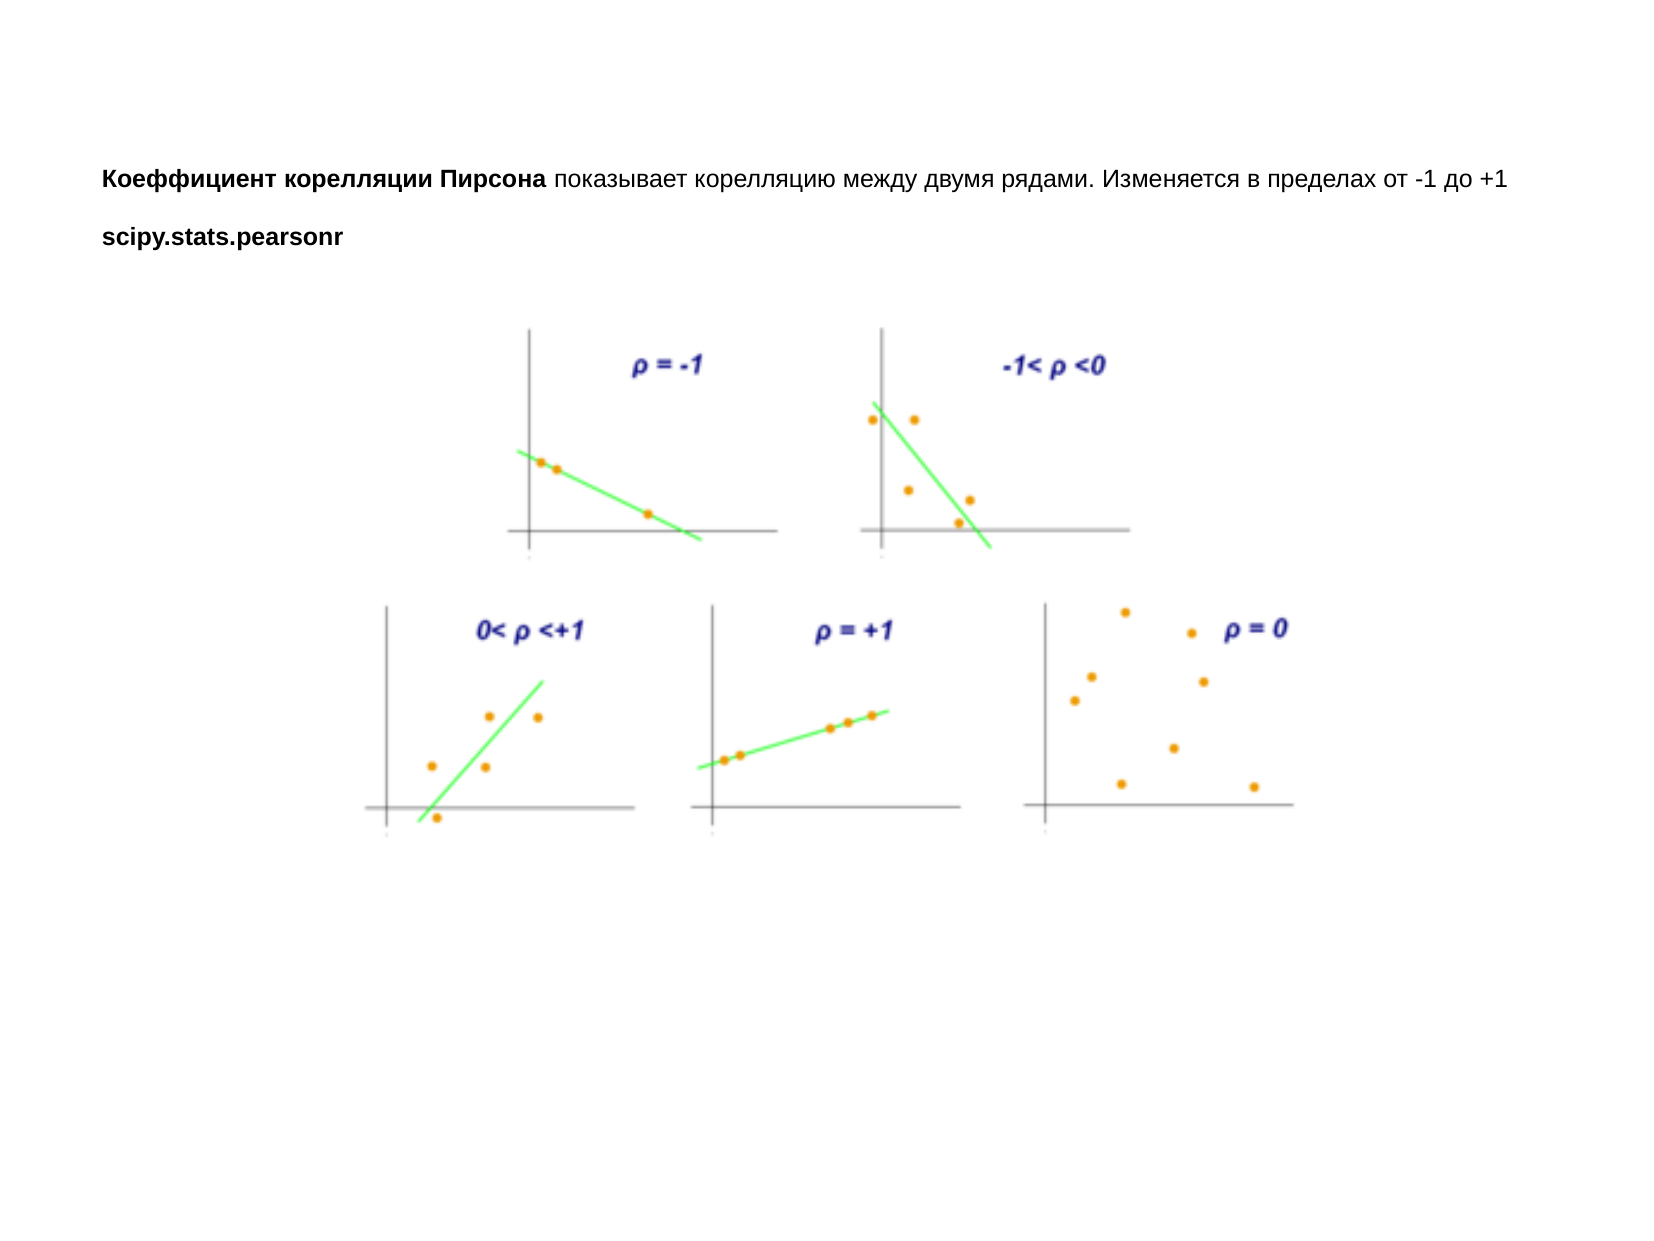

# Коеффициент корелляции Пирсона показывает корелляцию между двумя рядами. Изменяется в пределах от -1 до +1
scipy.stats.pearsonr